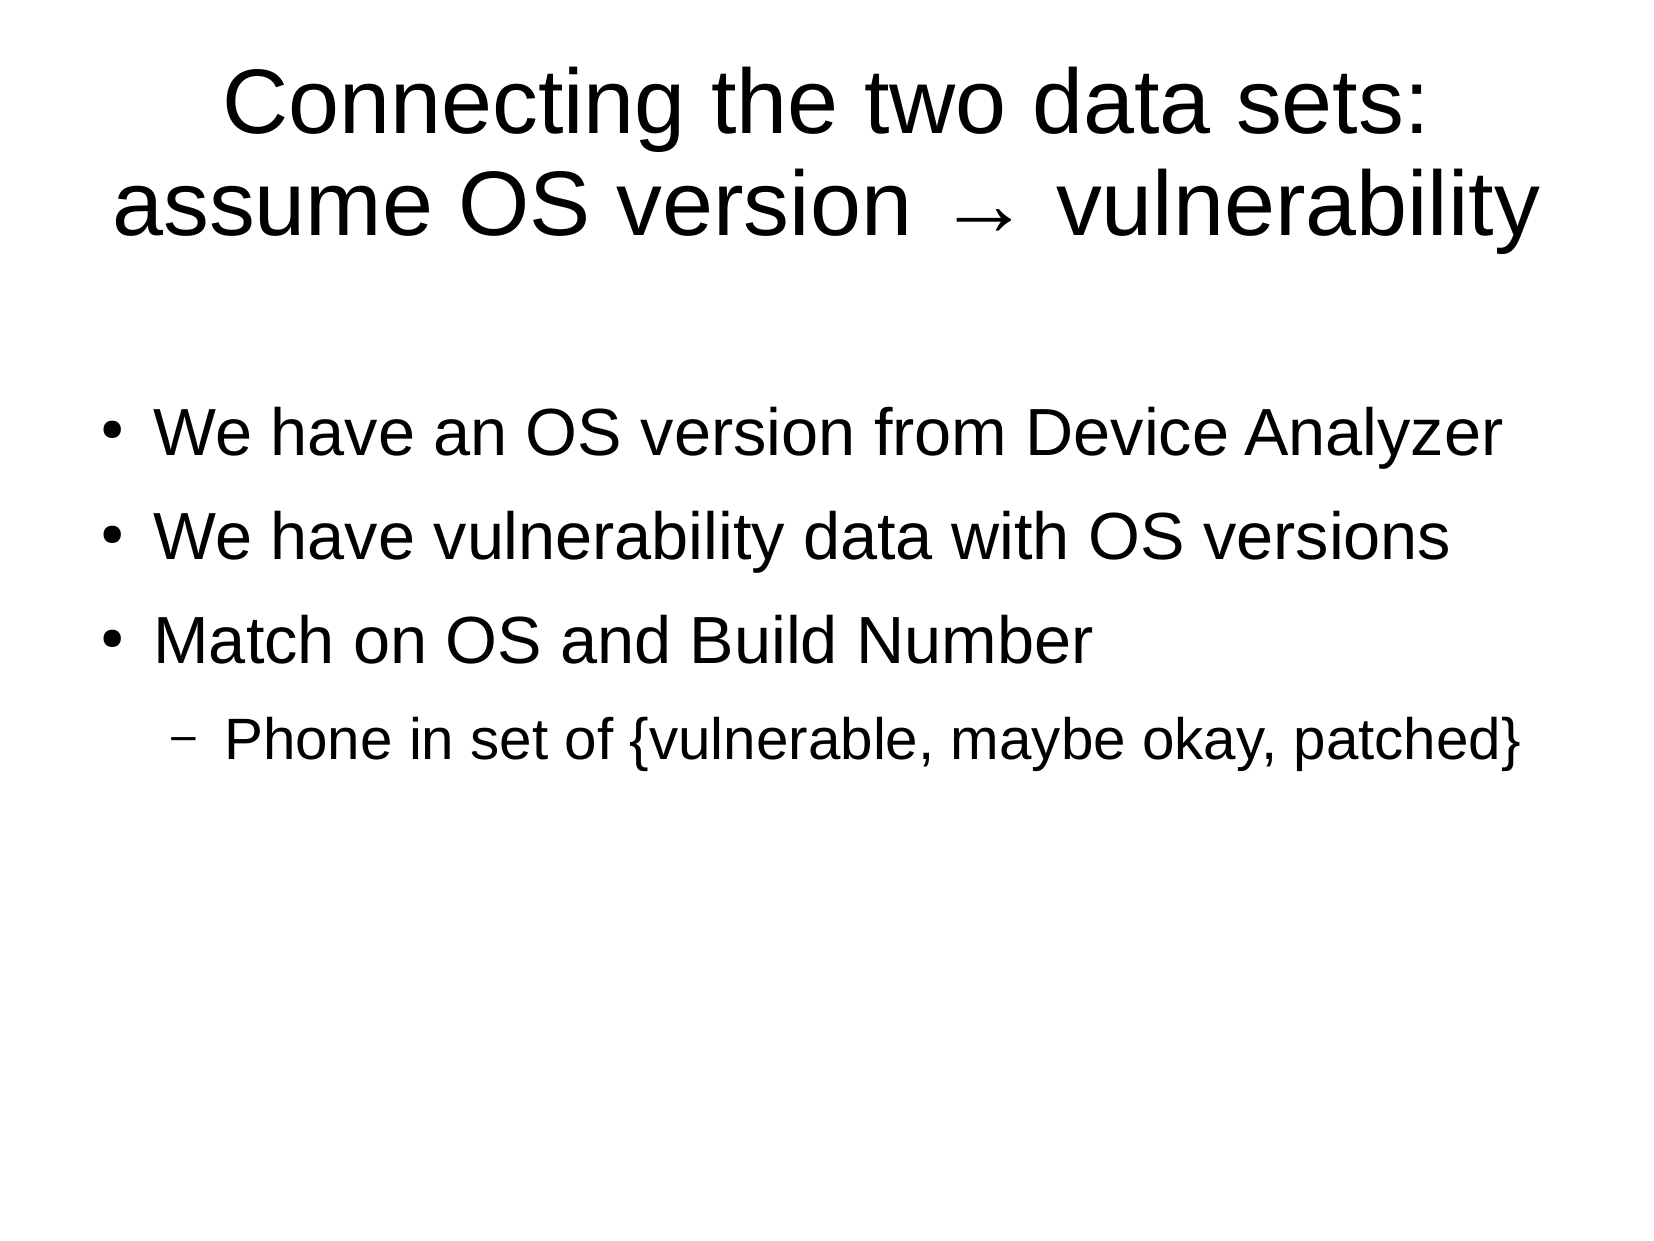

# Connecting the two data sets: assume OS version → vulnerability
We have an OS version from Device Analyzer
We have vulnerability data with OS versions
Match on OS and Build Number
Phone in set of {vulnerable, maybe okay, patched}